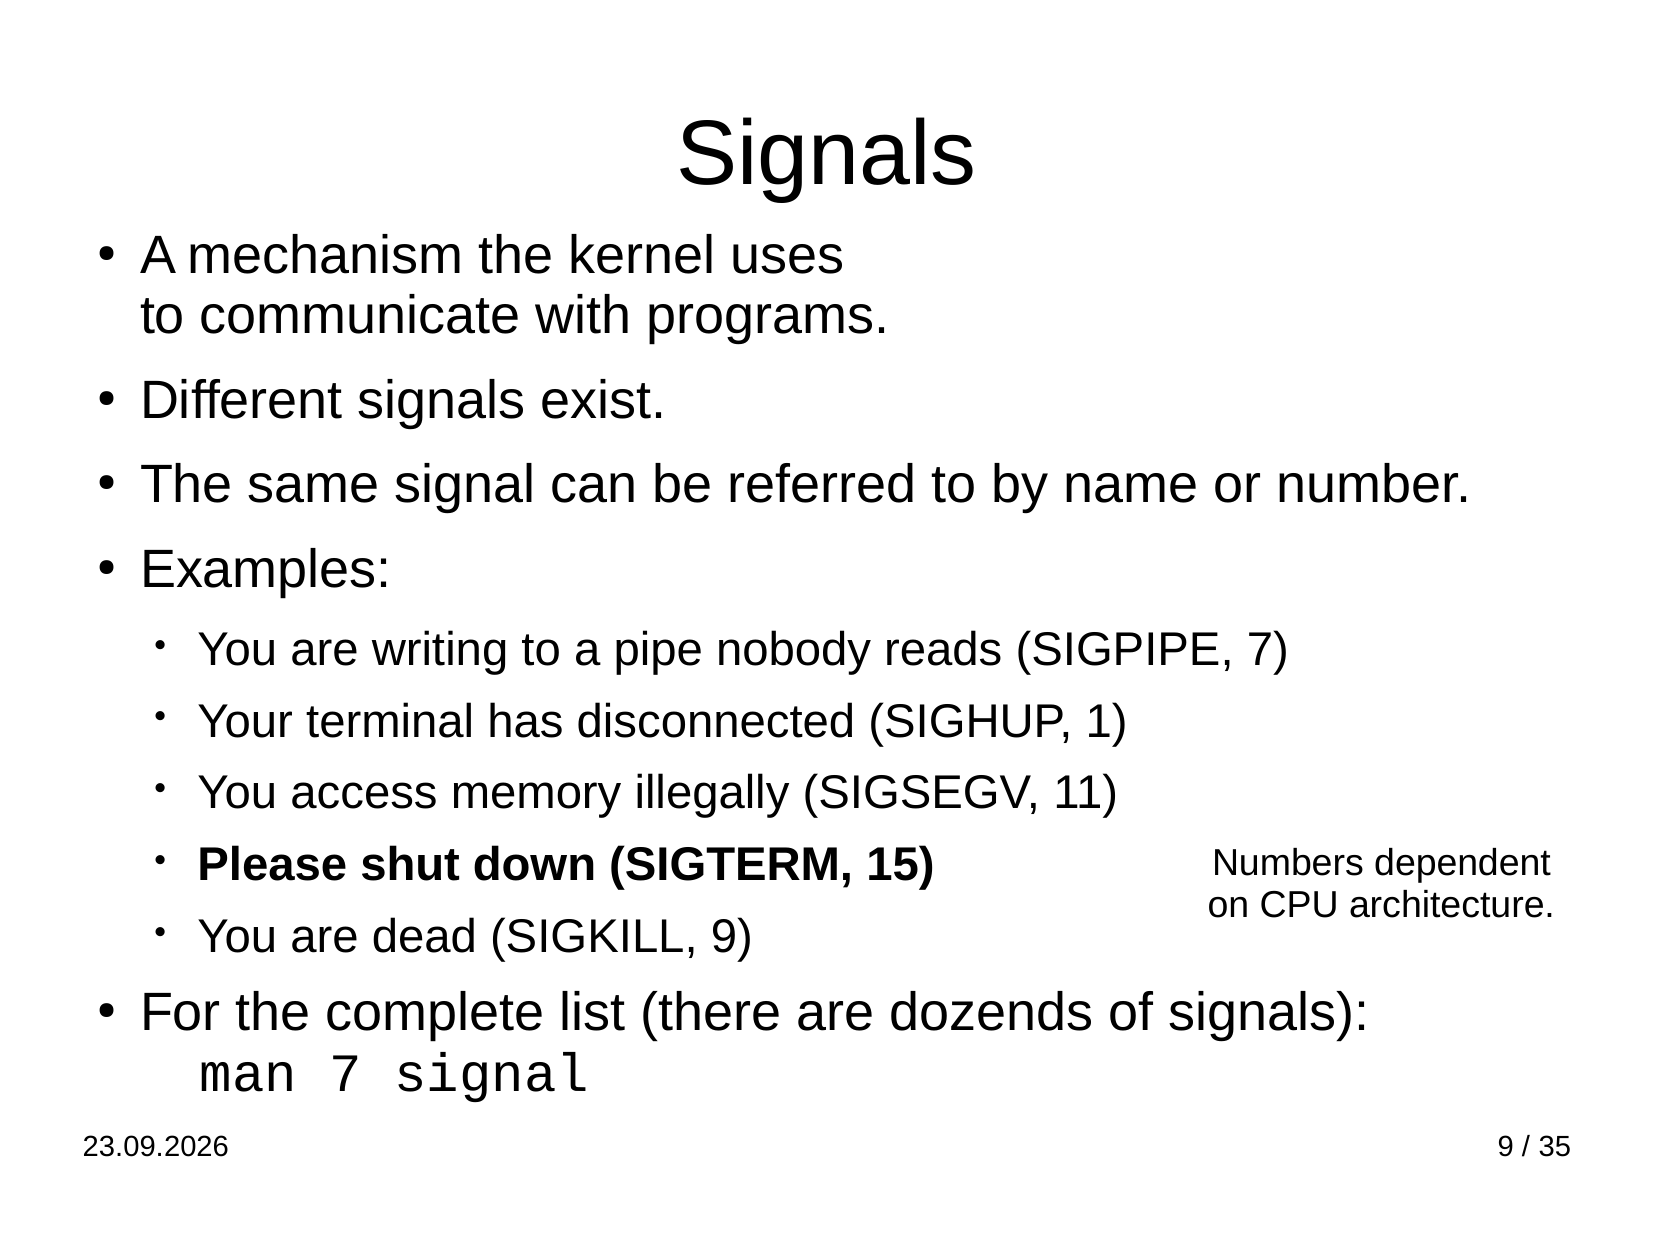

# Signals
A mechanism the kernel uses
to communicate with programs.
Different signals exist.
The same signal can be referred to by name or number.
Examples:
You are writing to a pipe nobody reads (SIGPIPE, 7)
Your terminal has disconnected (SIGHUP, 1)
You access memory illegally (SIGSEGV, 11)
Please shut down (SIGTERM, 15)
You are dead (SIGKILL, 9)
For the complete list (there are dozends of signals):
	man 7 signal
Numbers dependent
on CPU architecture.